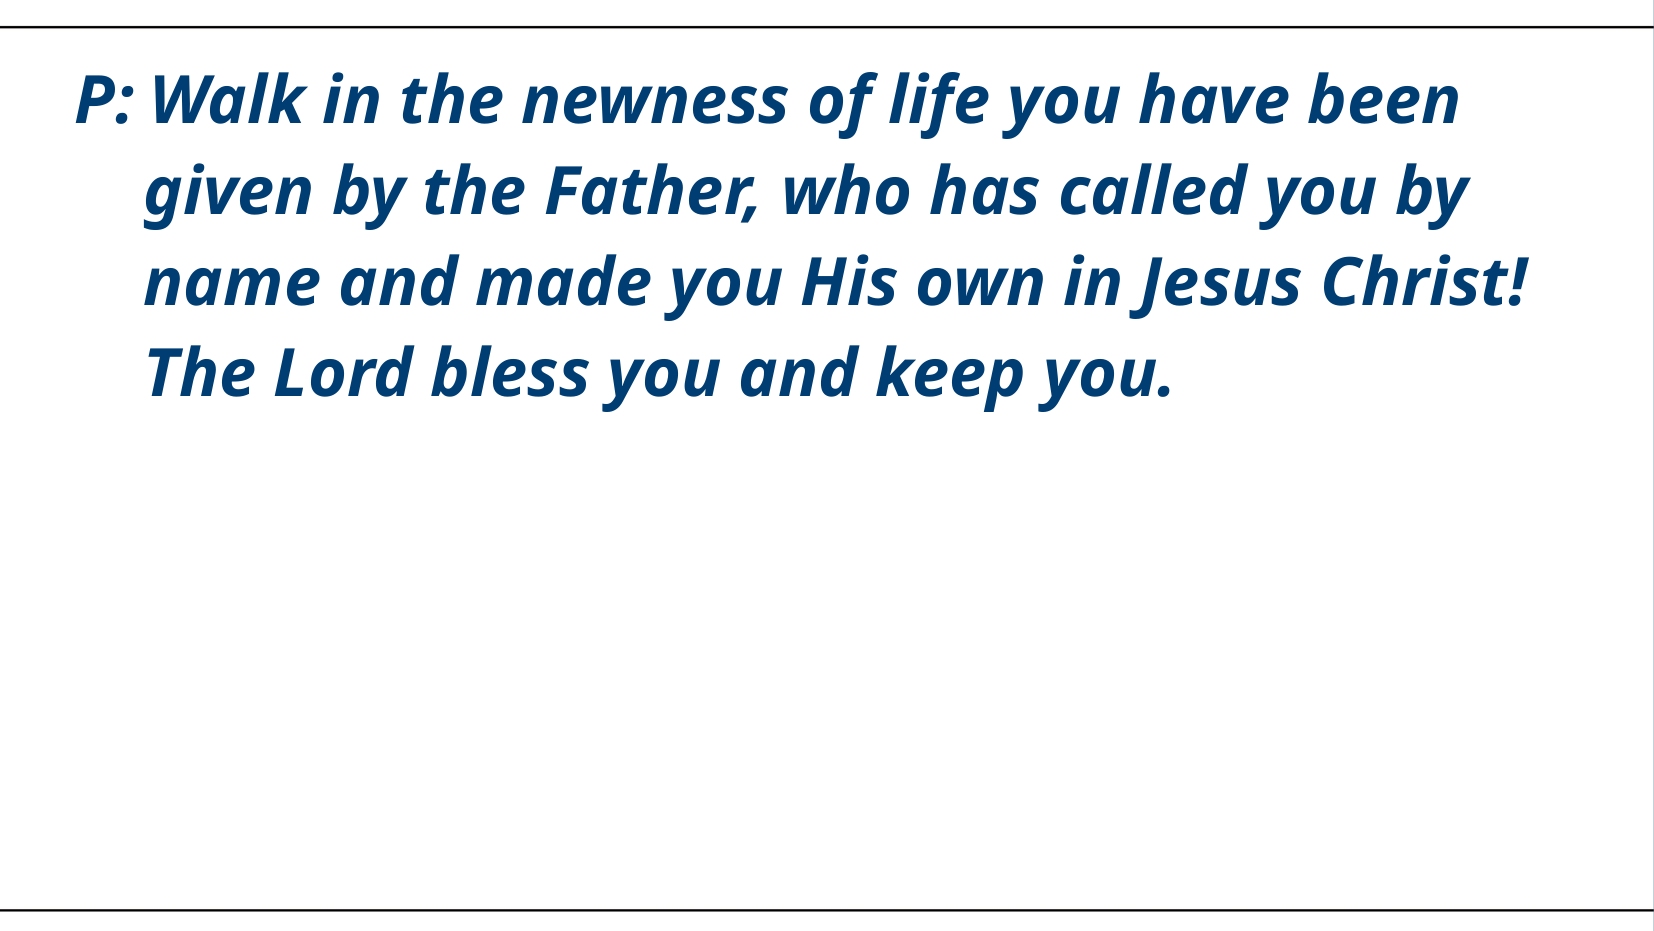

P:	Walk in the newness of life you have been
 given by the Father, who has called you by
 name and made you His own in Jesus Christ!
 The Lord bless you and keep you.